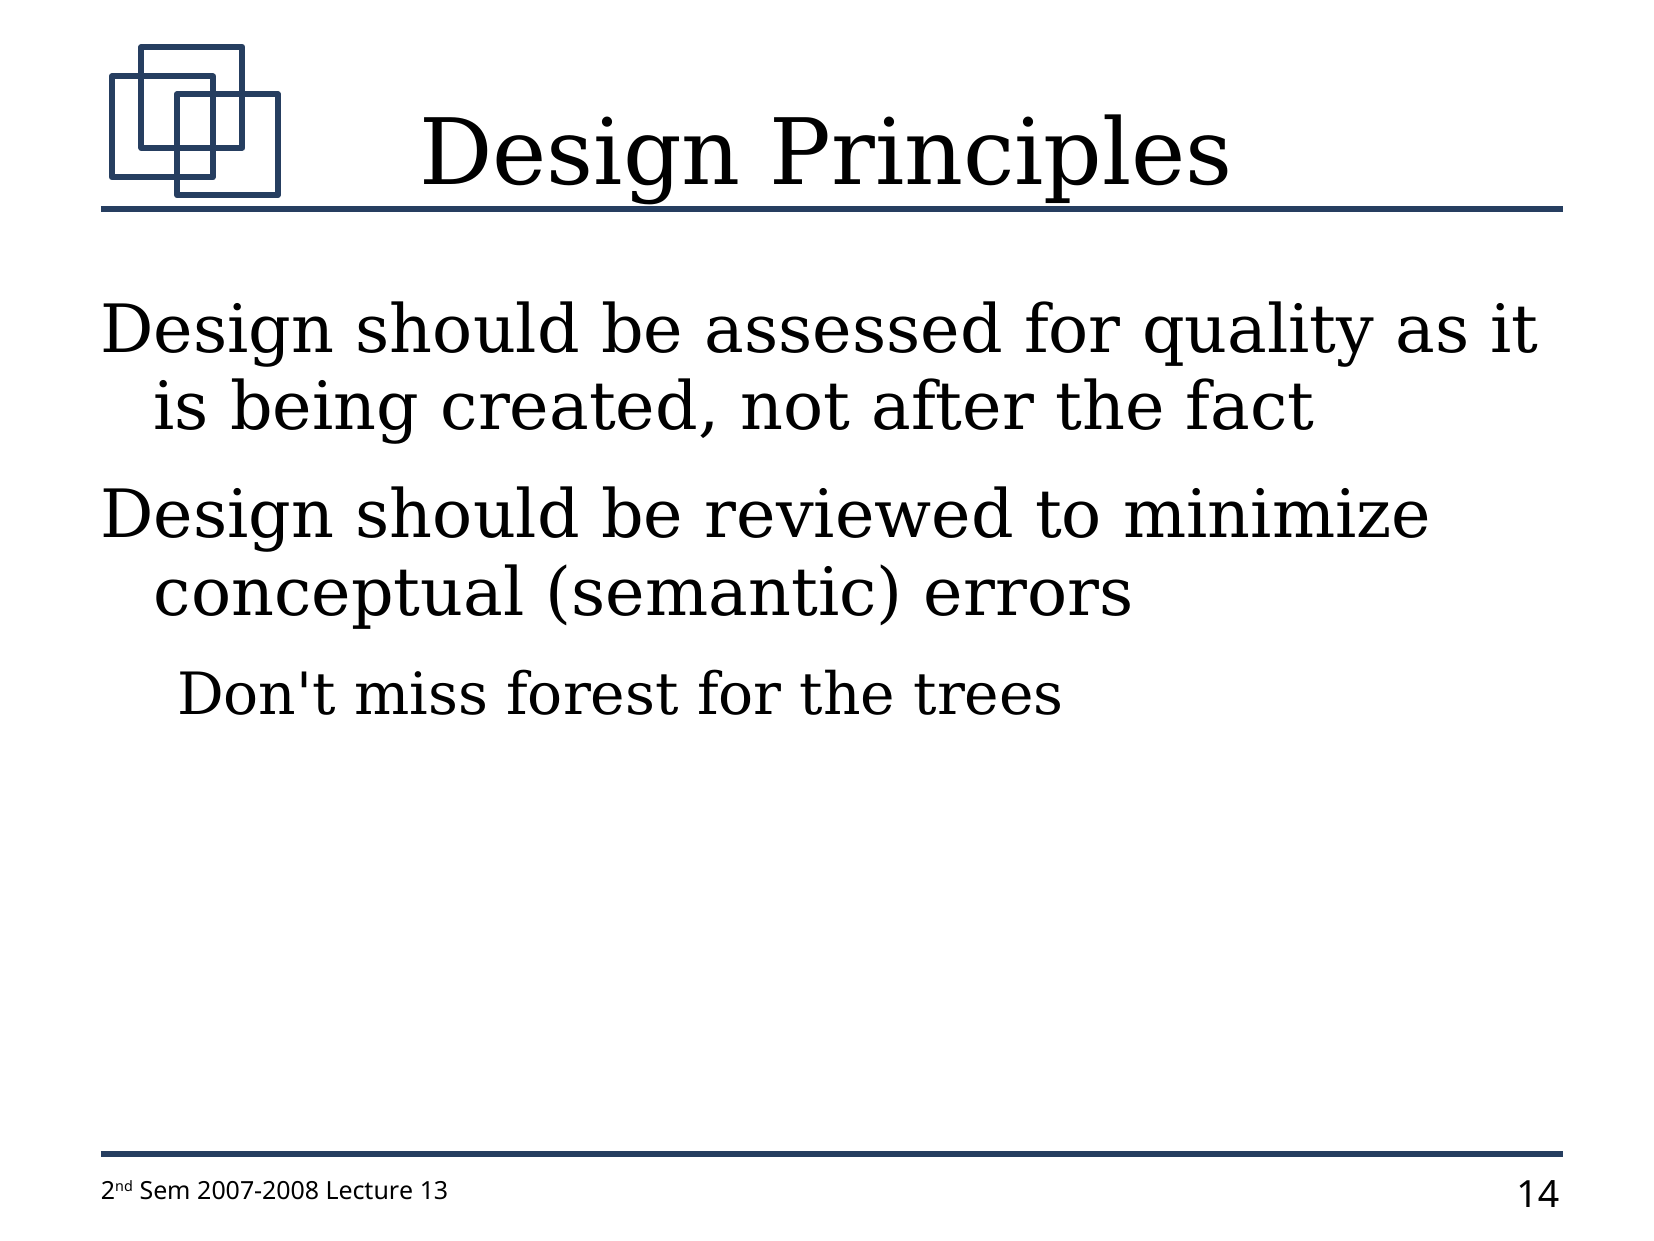

# Design Principles
Design should be assessed for quality as it is being created, not after the fact
Design should be reviewed to minimize conceptual (semantic) errors
Don't miss forest for the trees